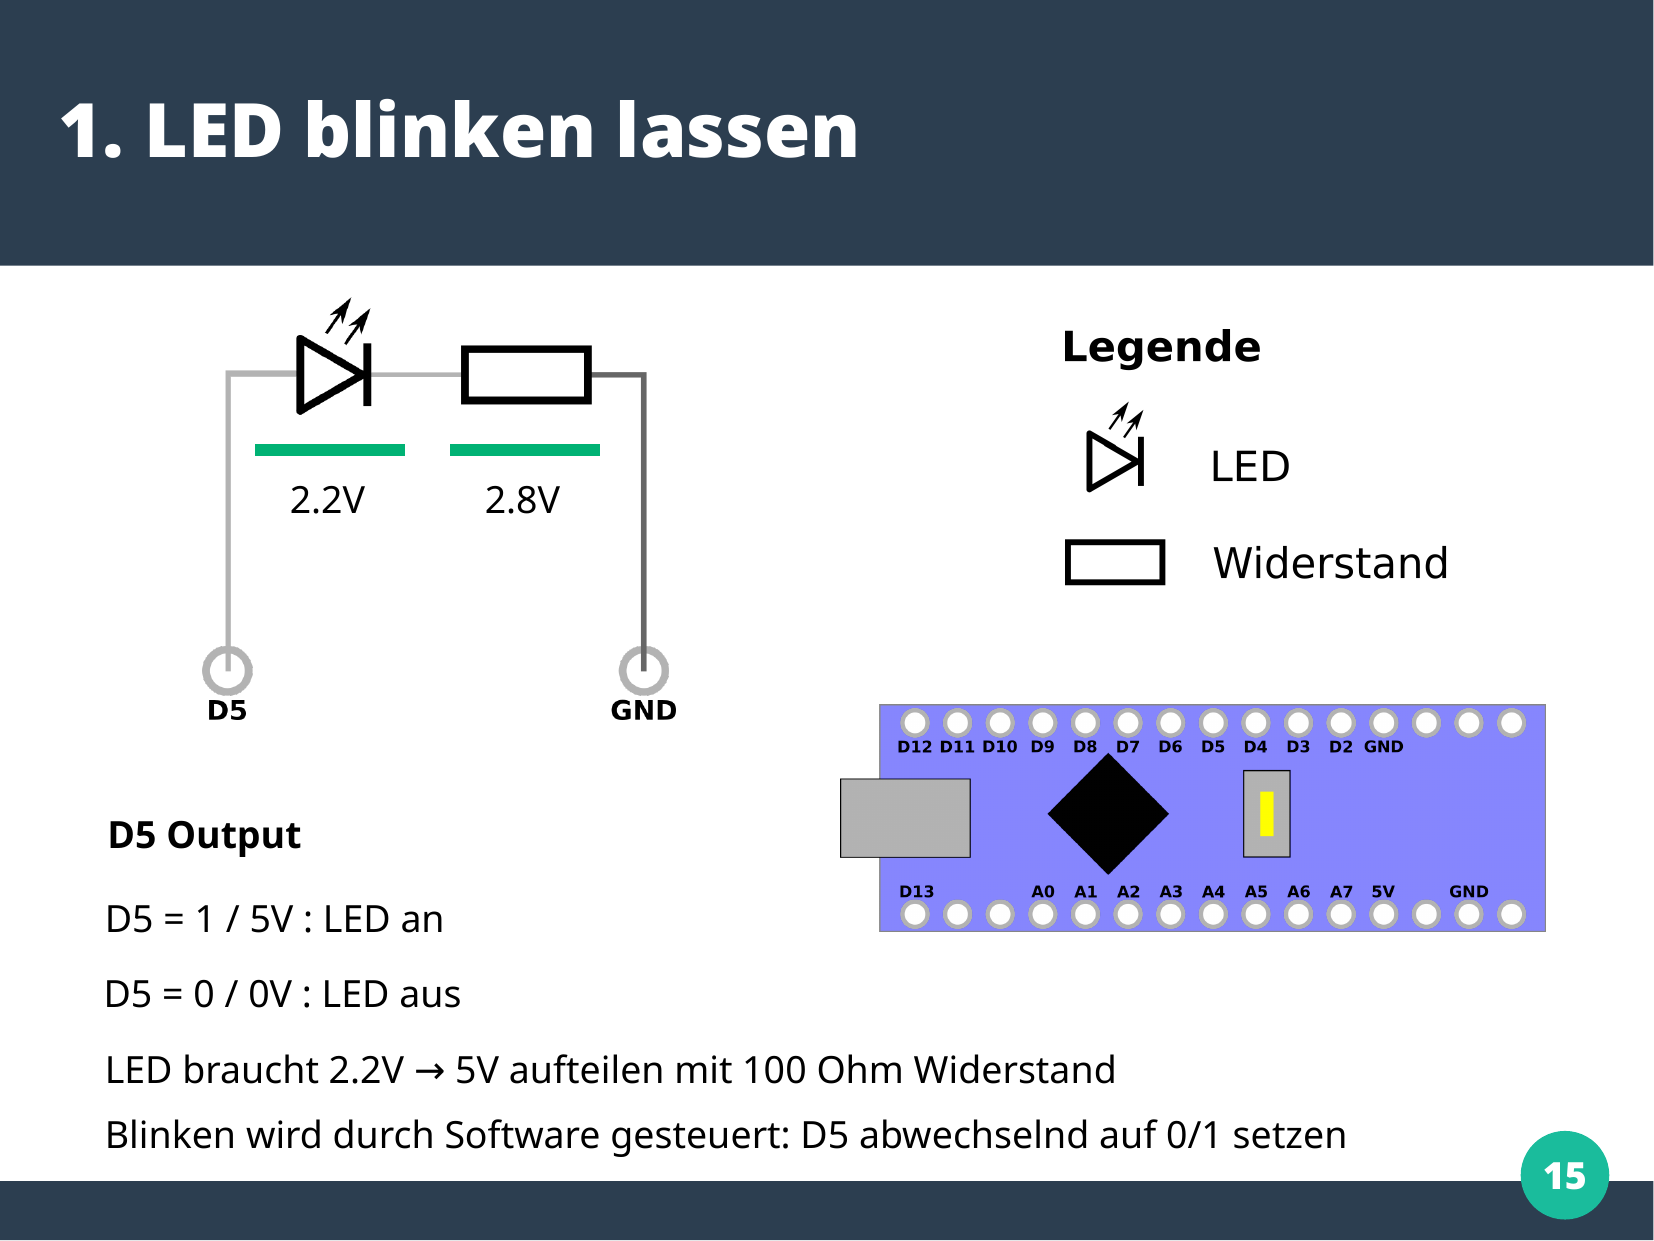

# 1. LED blinken lassen
2.2V
2.8V
D5 Output
D5 = 1 / 5V : LED an
D5 = 0 / 0V : LED aus
LED braucht 2.2V → 5V aufteilen mit 100 Ohm Widerstand
Blinken wird durch Software gesteuert: D5 abwechselnd auf 0/1 setzen
15